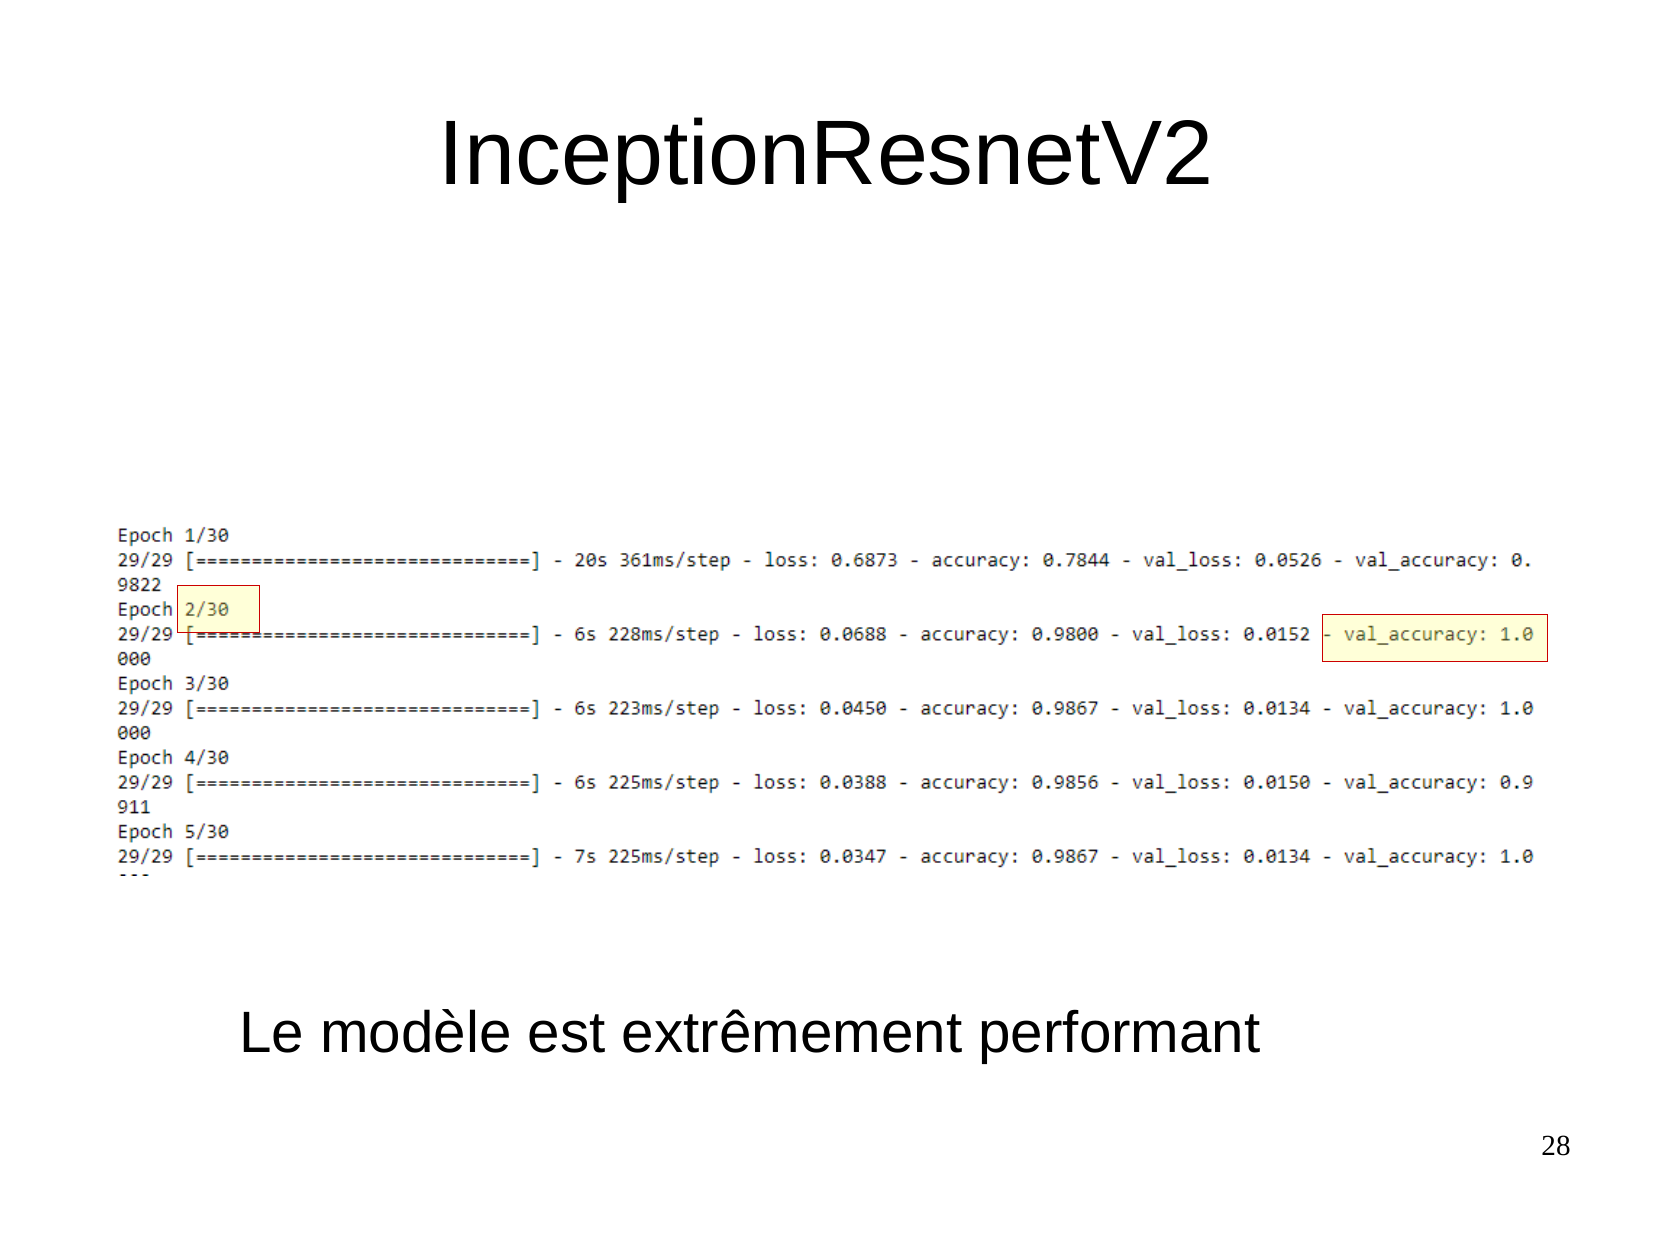

# InceptionResnetV2
Le modèle est extrêmement performant
28